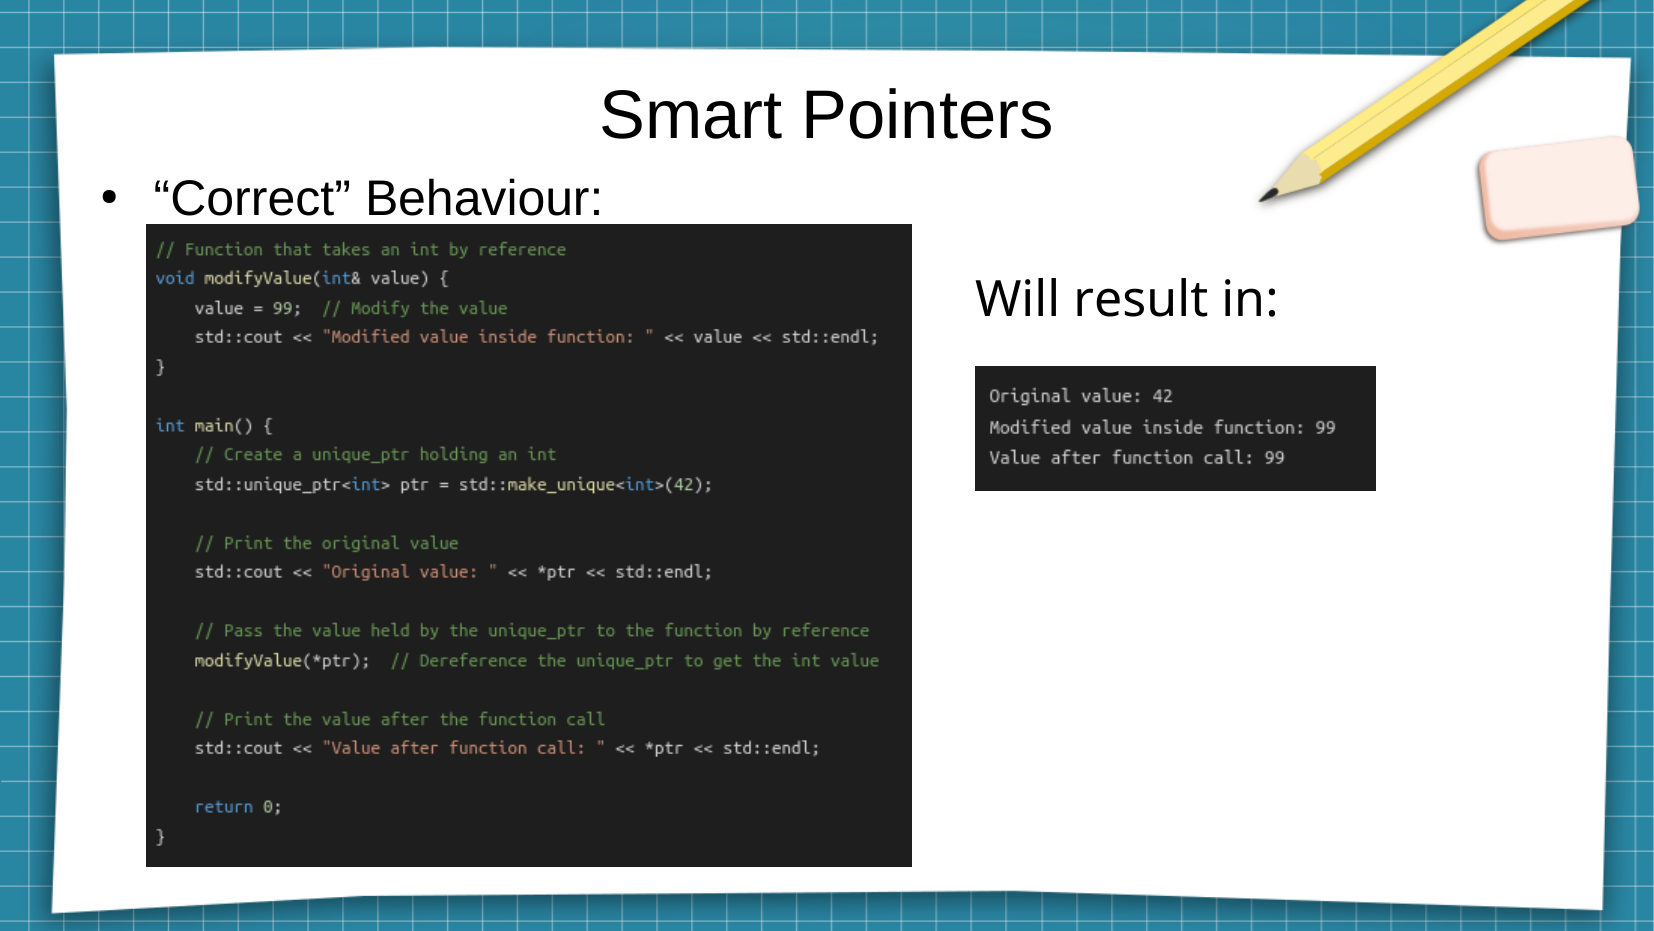

# Smart Pointers
“Correct” Behaviour:
Will result in: